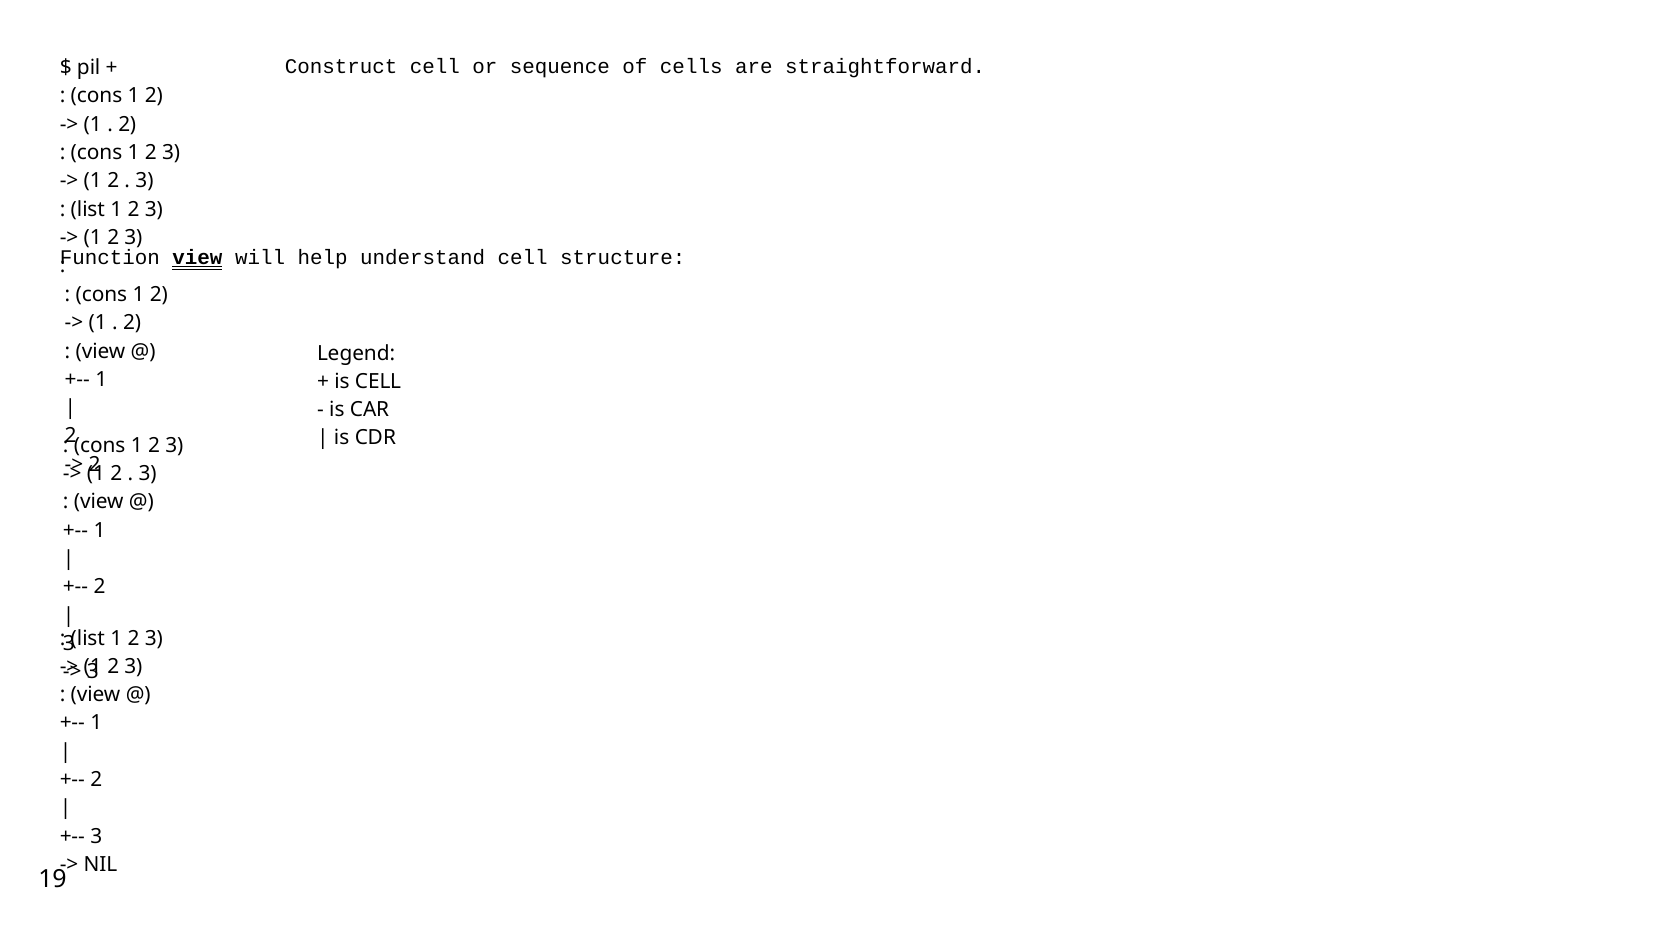

$ pil +
: (cons 1 2)
-> (1 . 2)
: (cons 1 2 3)
-> (1 2 . 3)
: (list 1 2 3)
-> (1 2 3)
:
Construct cell or sequence of cells are straightforward.
Function view will help understand cell structure:
: (cons 1 2)
-> (1 . 2)
: (view @)
+-- 1
|
2
-> 2
Legend:
+ is CELL
- is CAR
| is CDR
: (cons 1 2 3)
-> (1 2 . 3)
: (view @)
+-- 1
|
+-- 2
|
3
-> 3
: (list 1 2 3)
-> (1 2 3)
: (view @)
+-- 1
|
+-- 2
|
+-- 3
-> NIL